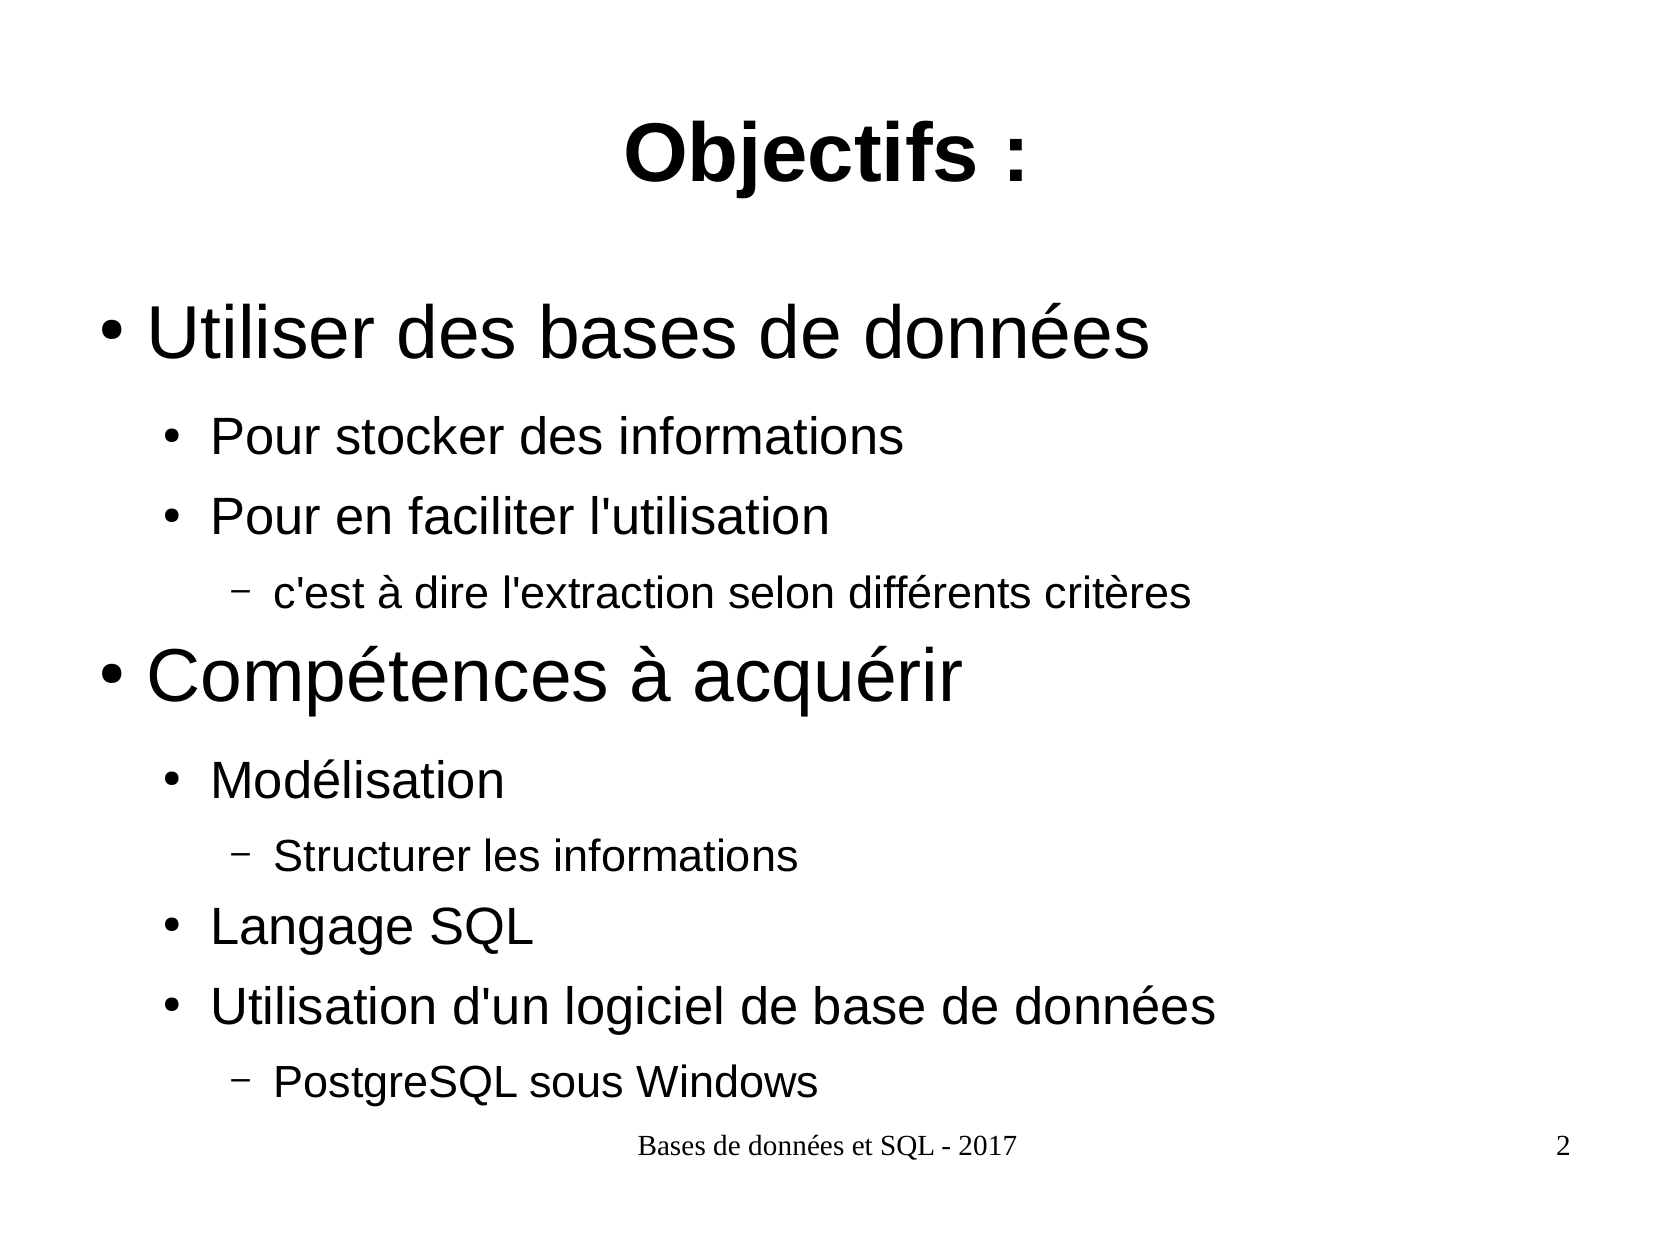

# Objectifs :
Utiliser des bases de données
Pour stocker des informations
Pour en faciliter l'utilisation
c'est à dire l'extraction selon différents critères
Compétences à acquérir
Modélisation
Structurer les informations
Langage SQL
Utilisation d'un logiciel de base de données
PostgreSQL sous Windows
Bases de données et SQL - 2017
2